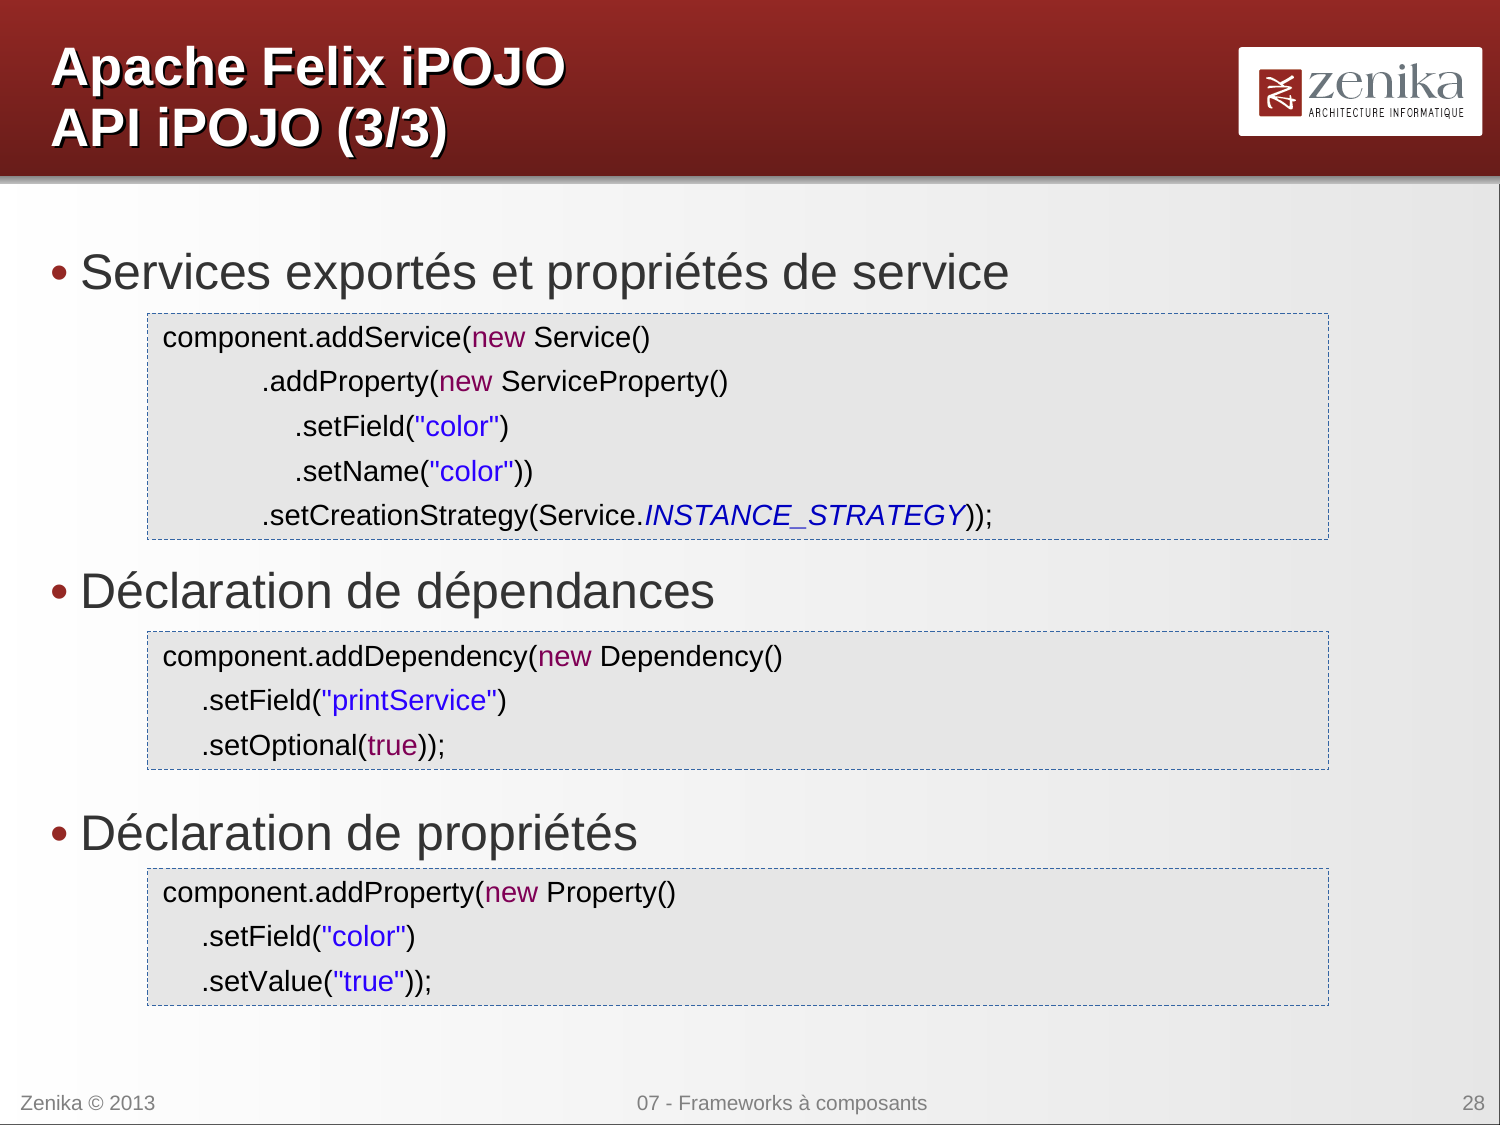

# Apache Felix iPOJO API iPOJO (3/3)
Services exportés et propriétés de service
component.addService(new Service()
 .addProperty(new ServiceProperty()
 .setField("color")
 .setName("color"))
 .setCreationStrategy(Service.INSTANCE_STRATEGY));
Déclaration de dépendances
component.addDependency(new Dependency()
 	.setField("printService")
 	.setOptional(true));
Déclaration de propriétés
component.addProperty(new Property()
 	.setField("color")
 	.setValue("true"));